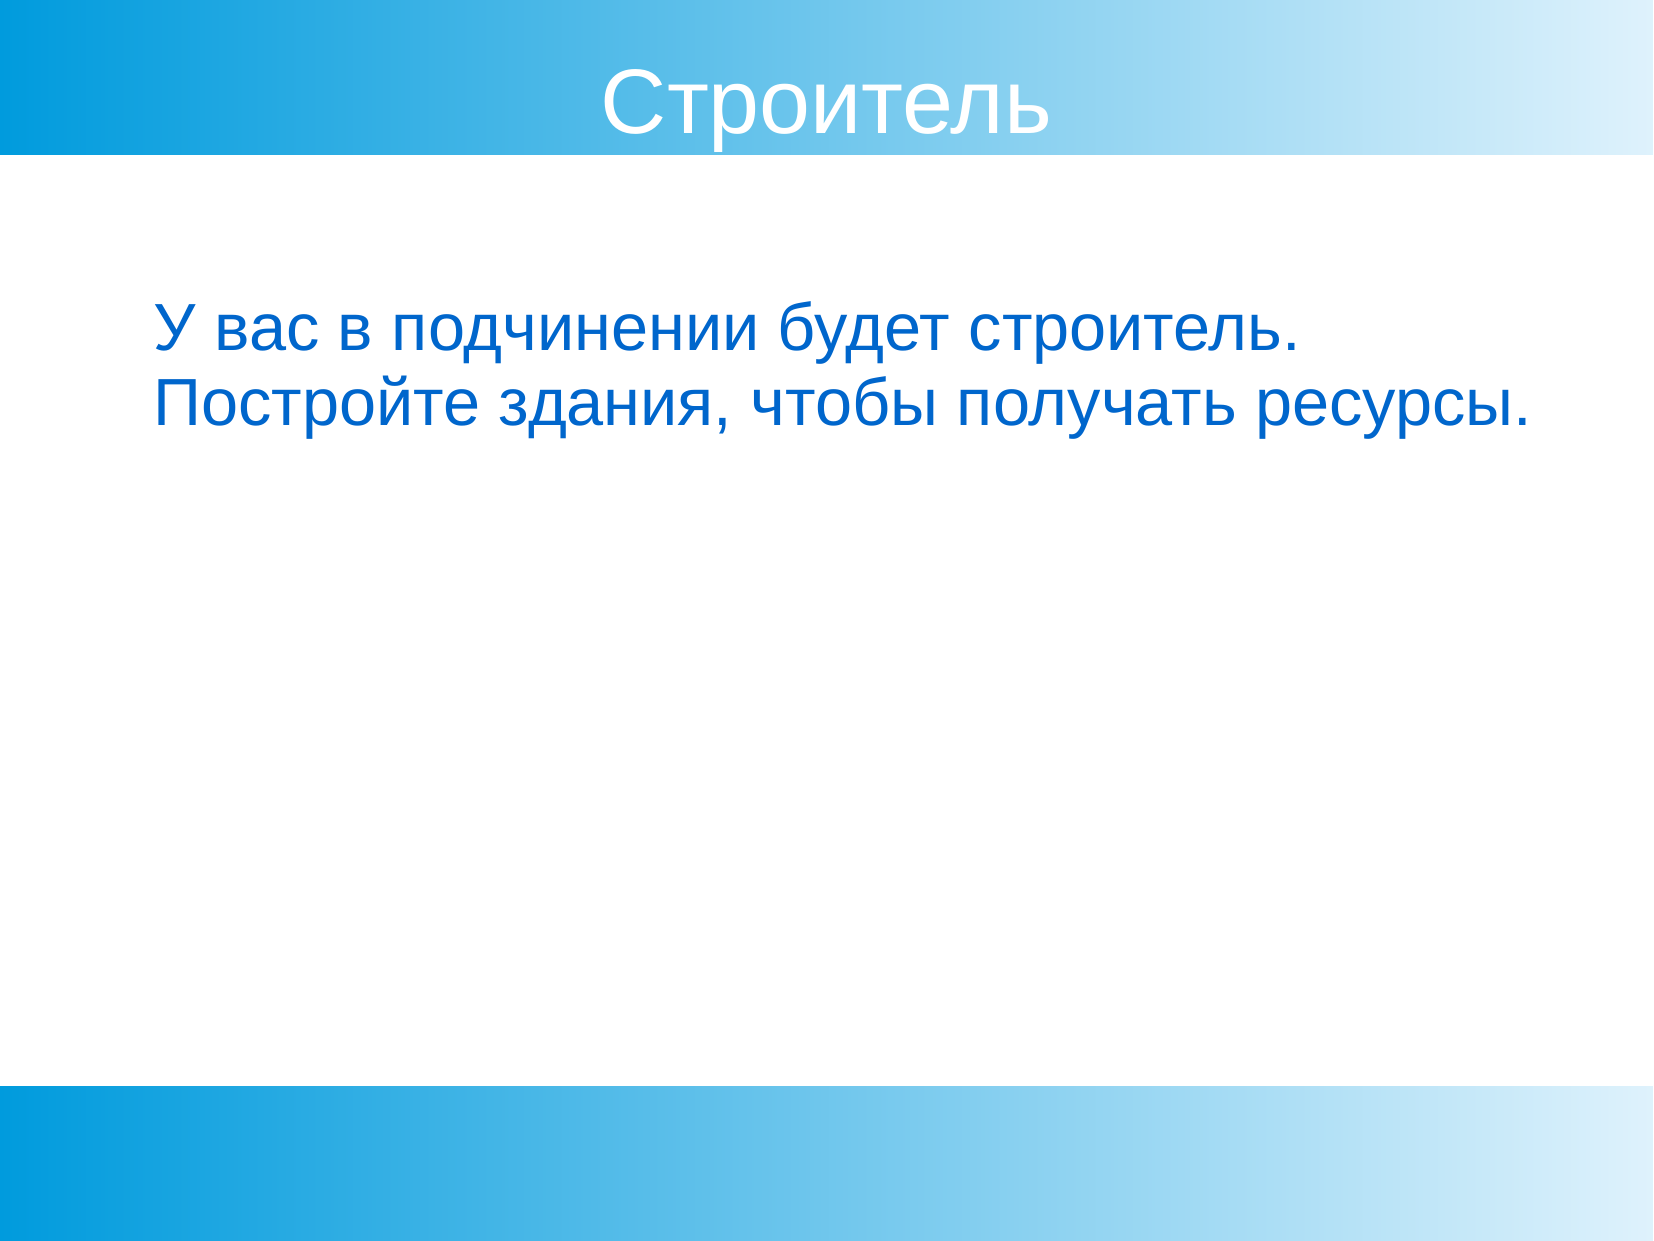

# Строитель
У вас в подчинении будет строитель. Постройте здания, чтобы получать ресурсы.